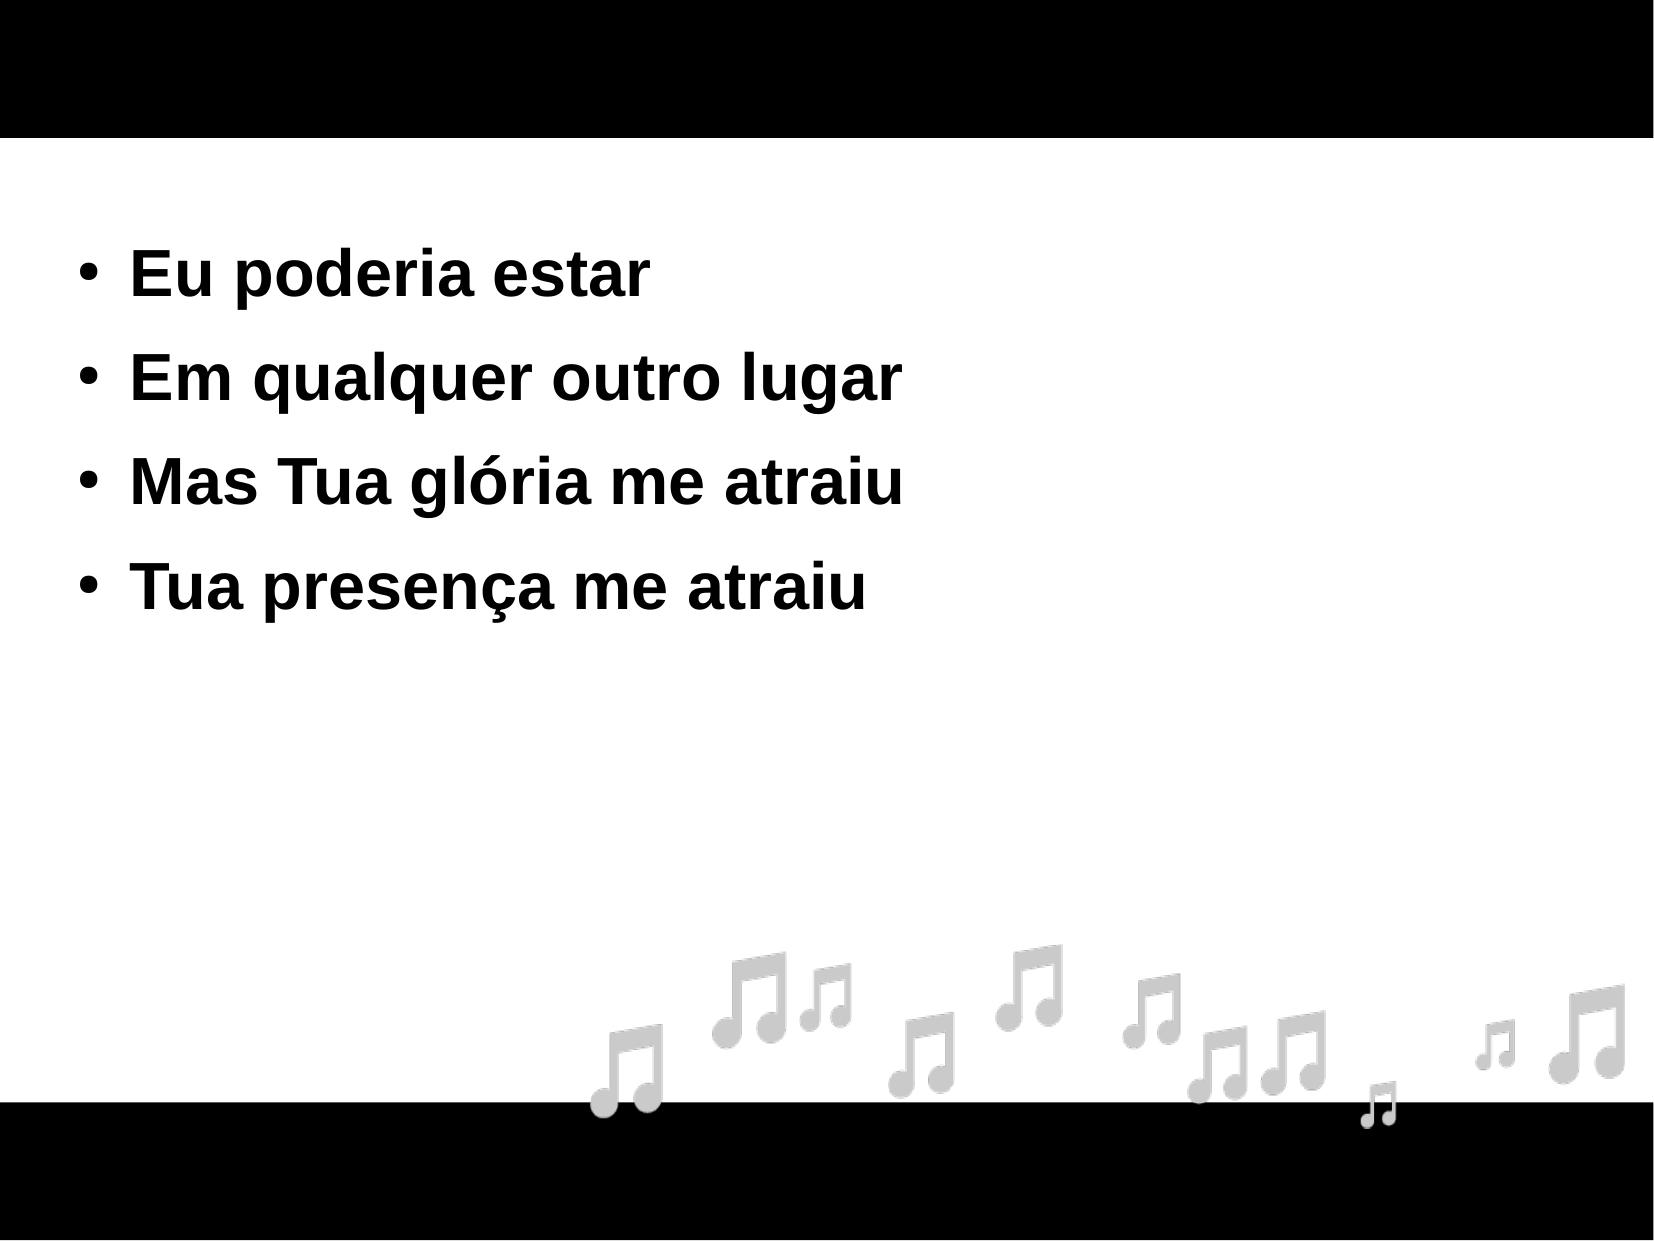

# Eu poderia estar
Em qualquer outro lugar
Mas Tua glória me atraiu
Tua presença me atraiu